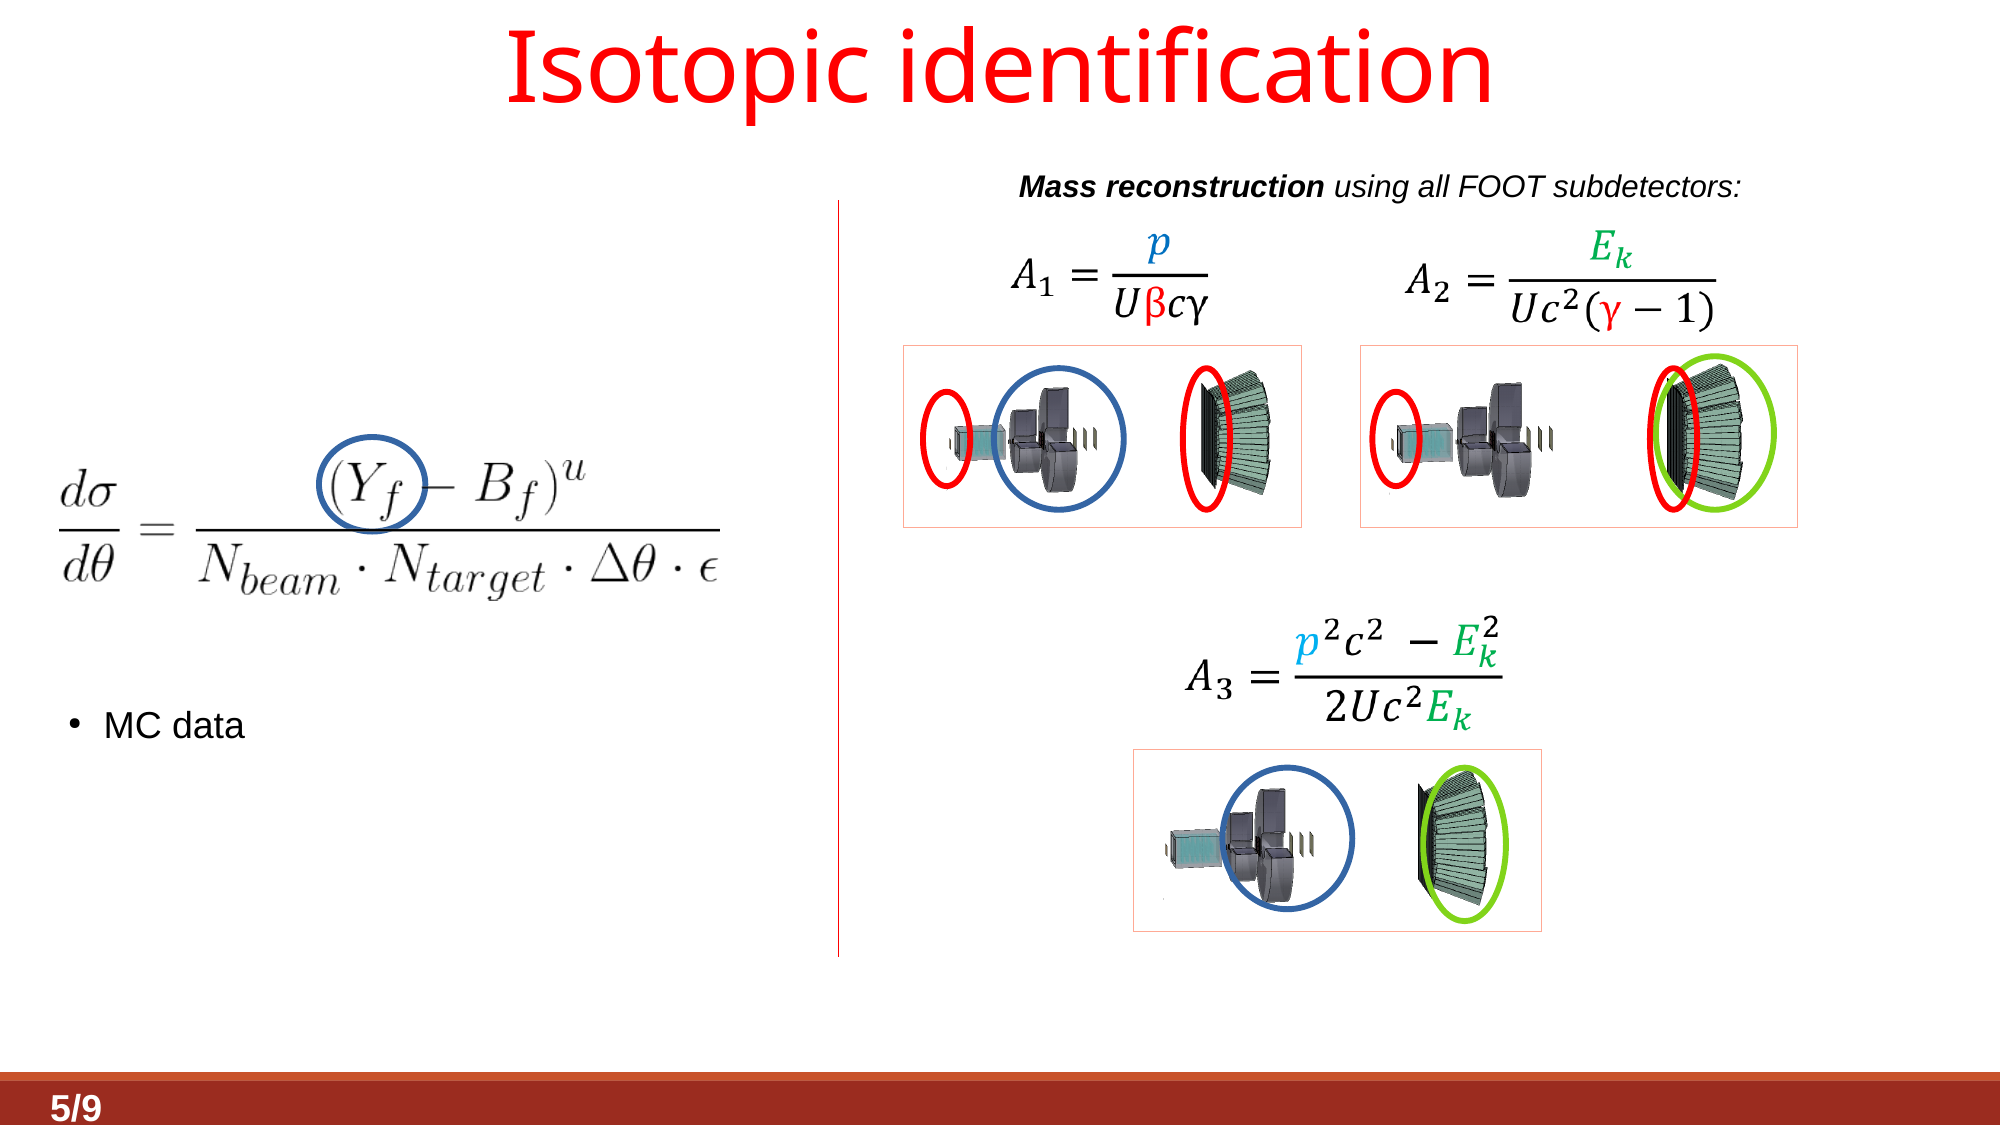

Isotopic identification
Mass reconstruction using all FOOT subdetectors:
MC data
5/9